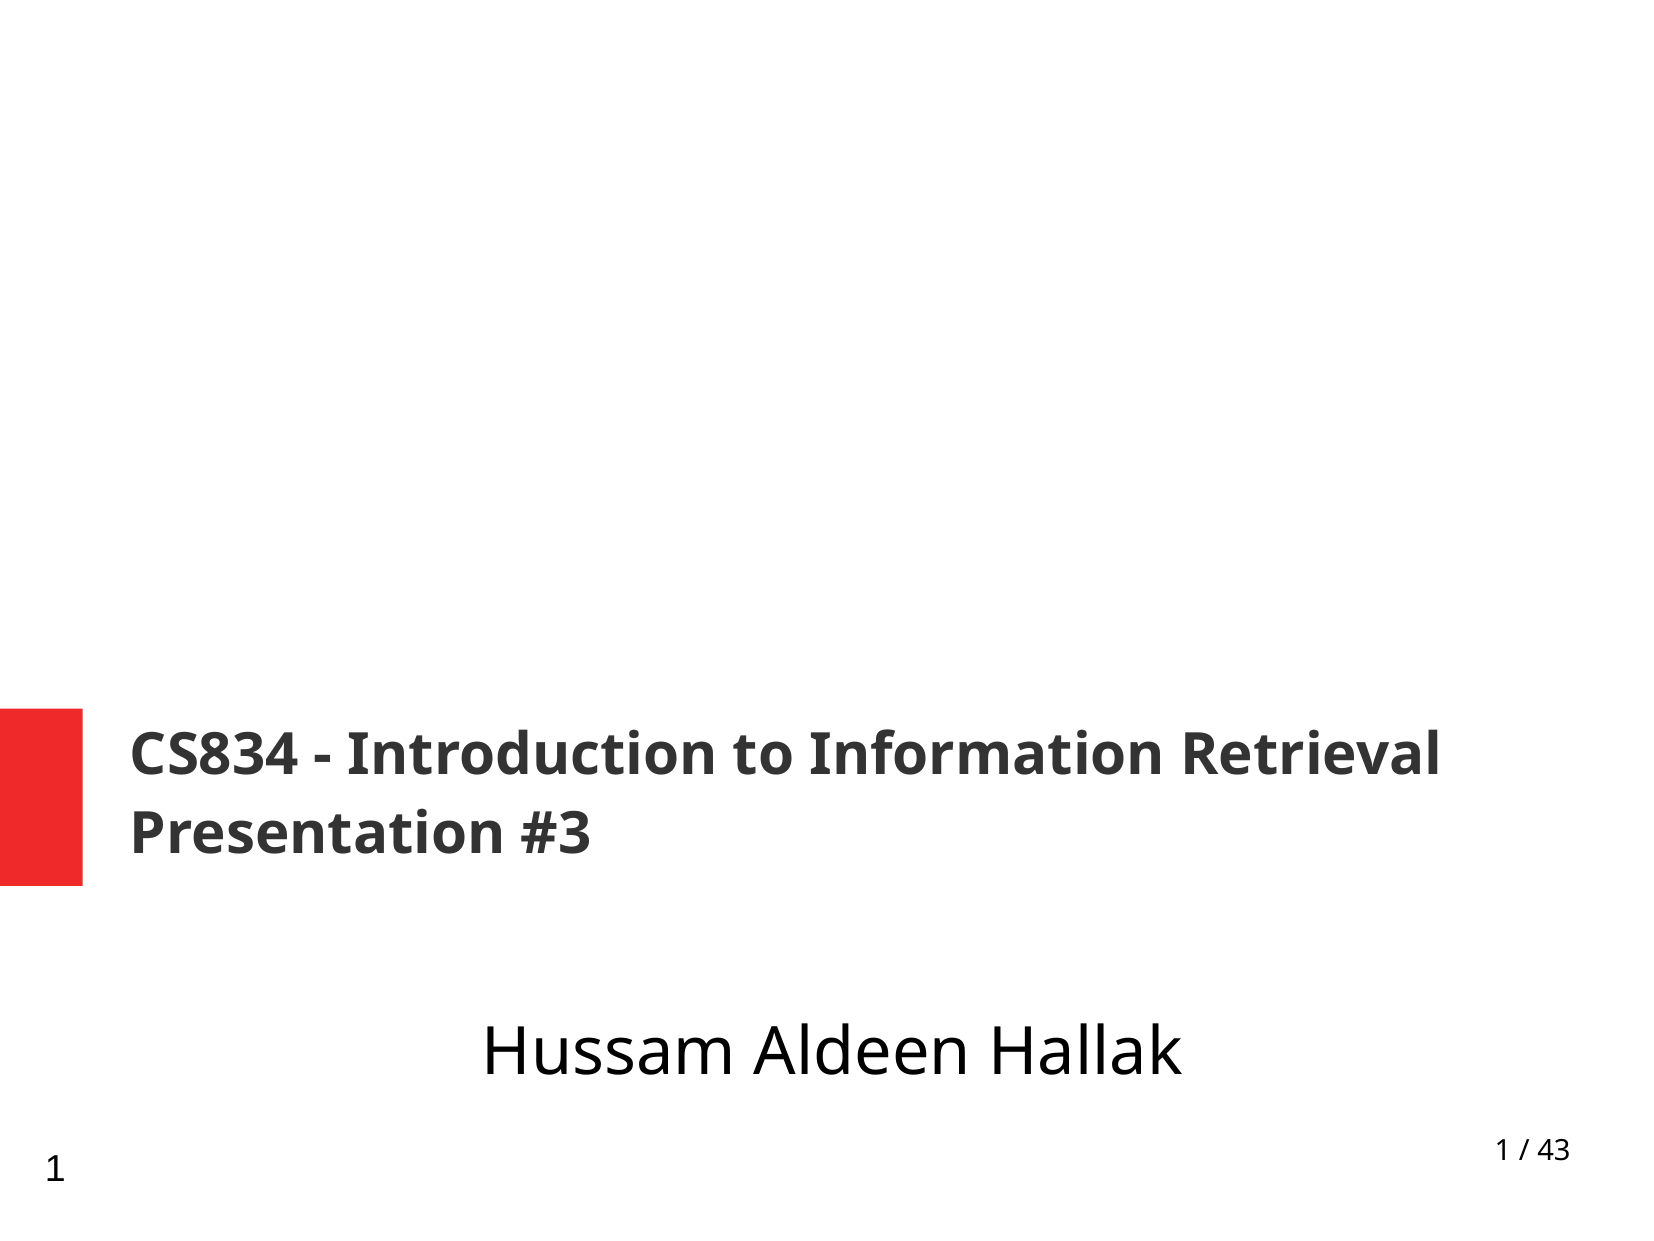

# CS834 - Introduction to Information Retrieval Presentation #3
Hussam Aldeen Hallak
1
1